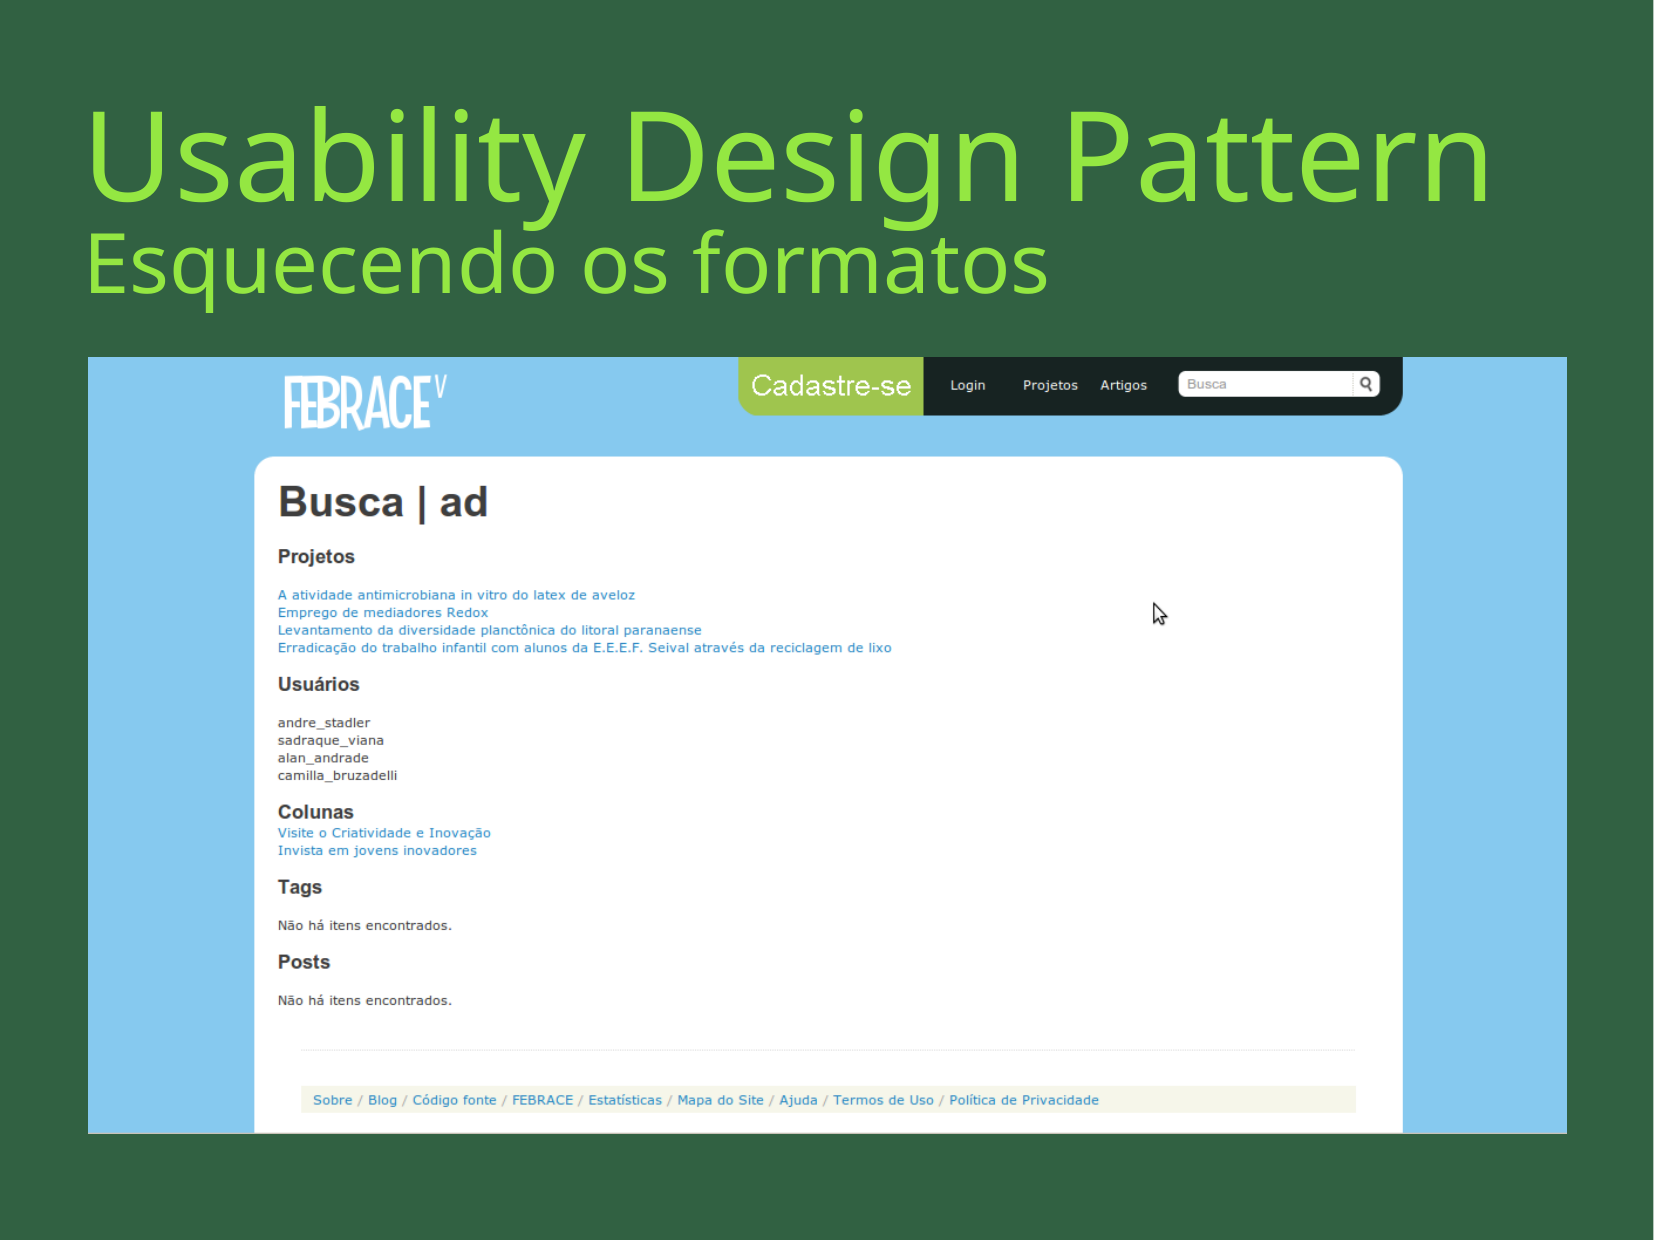

# Usability Design Pattern
Esquecendo os formatos